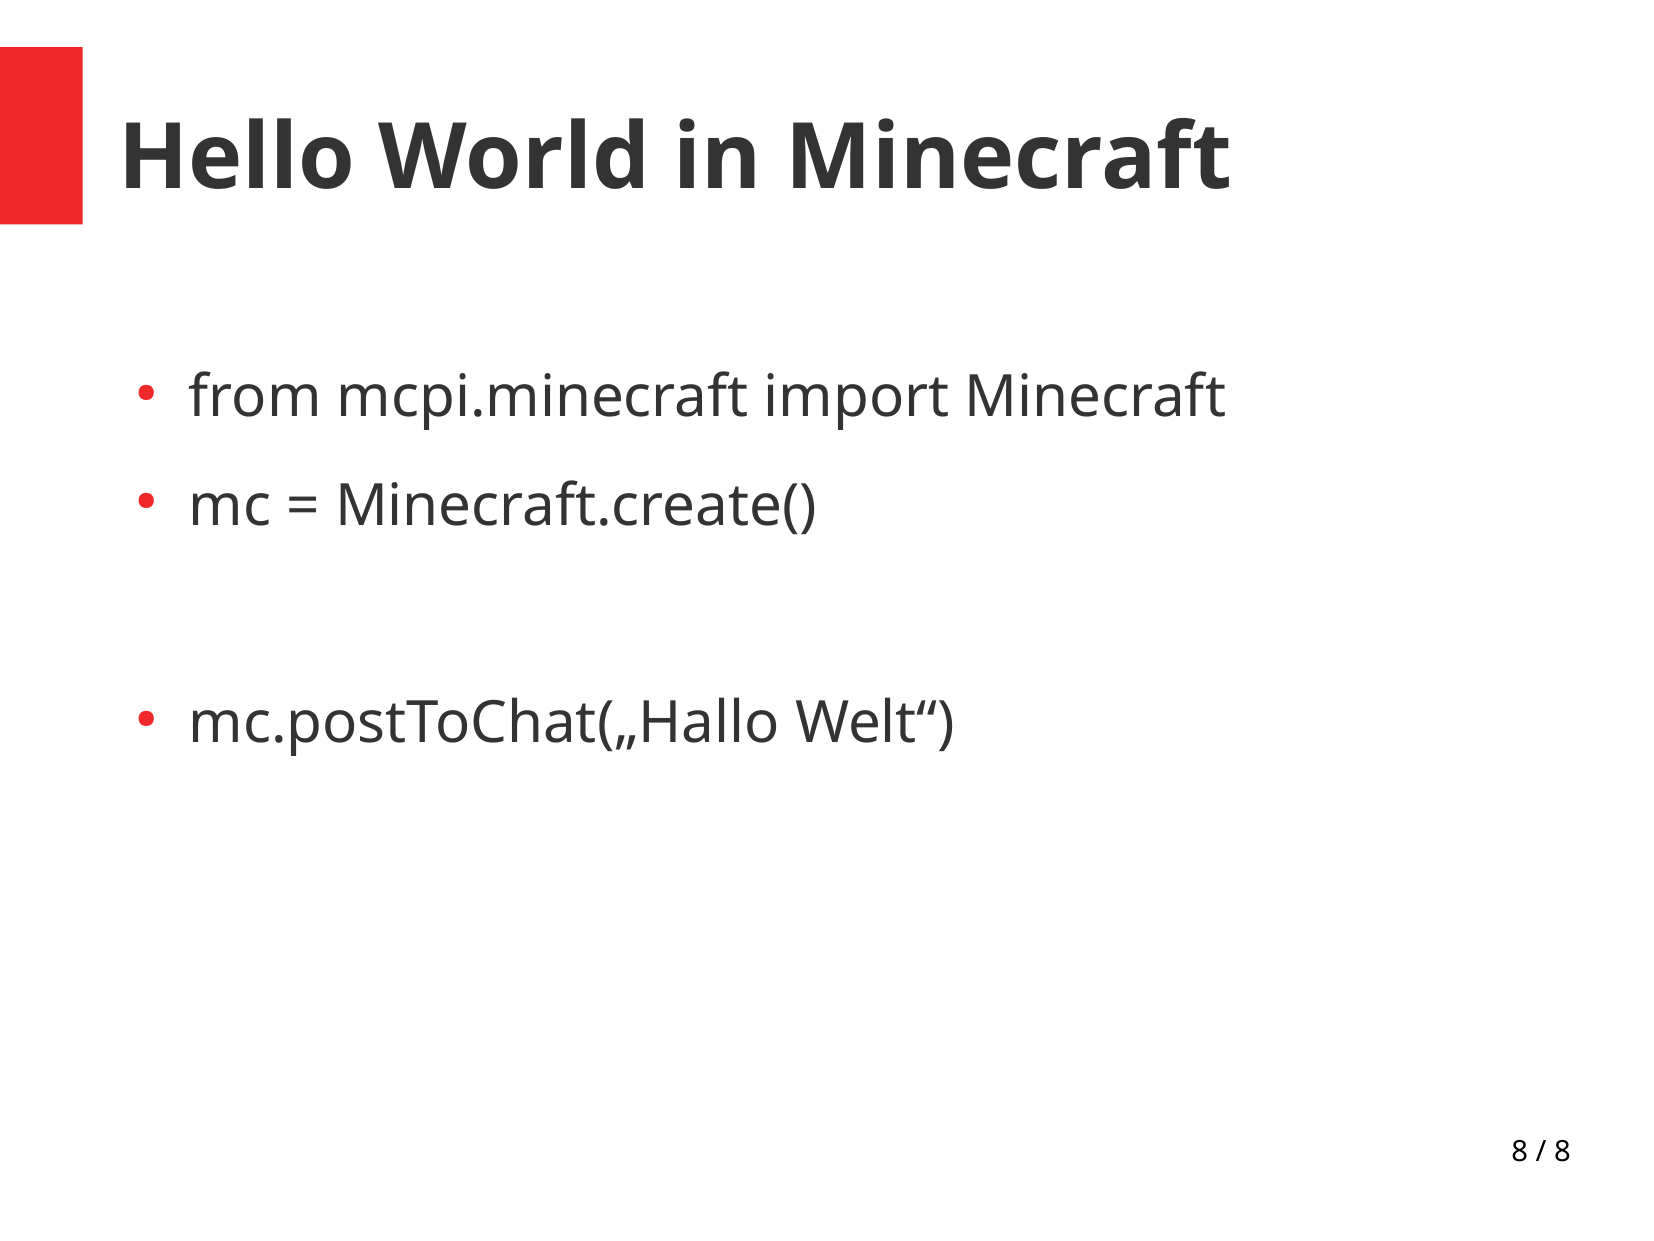

# Hello World in Minecraft
from mcpi.minecraft import Minecraft
mc = Minecraft.create()
mc.postToChat(„Hallo Welt“)
8